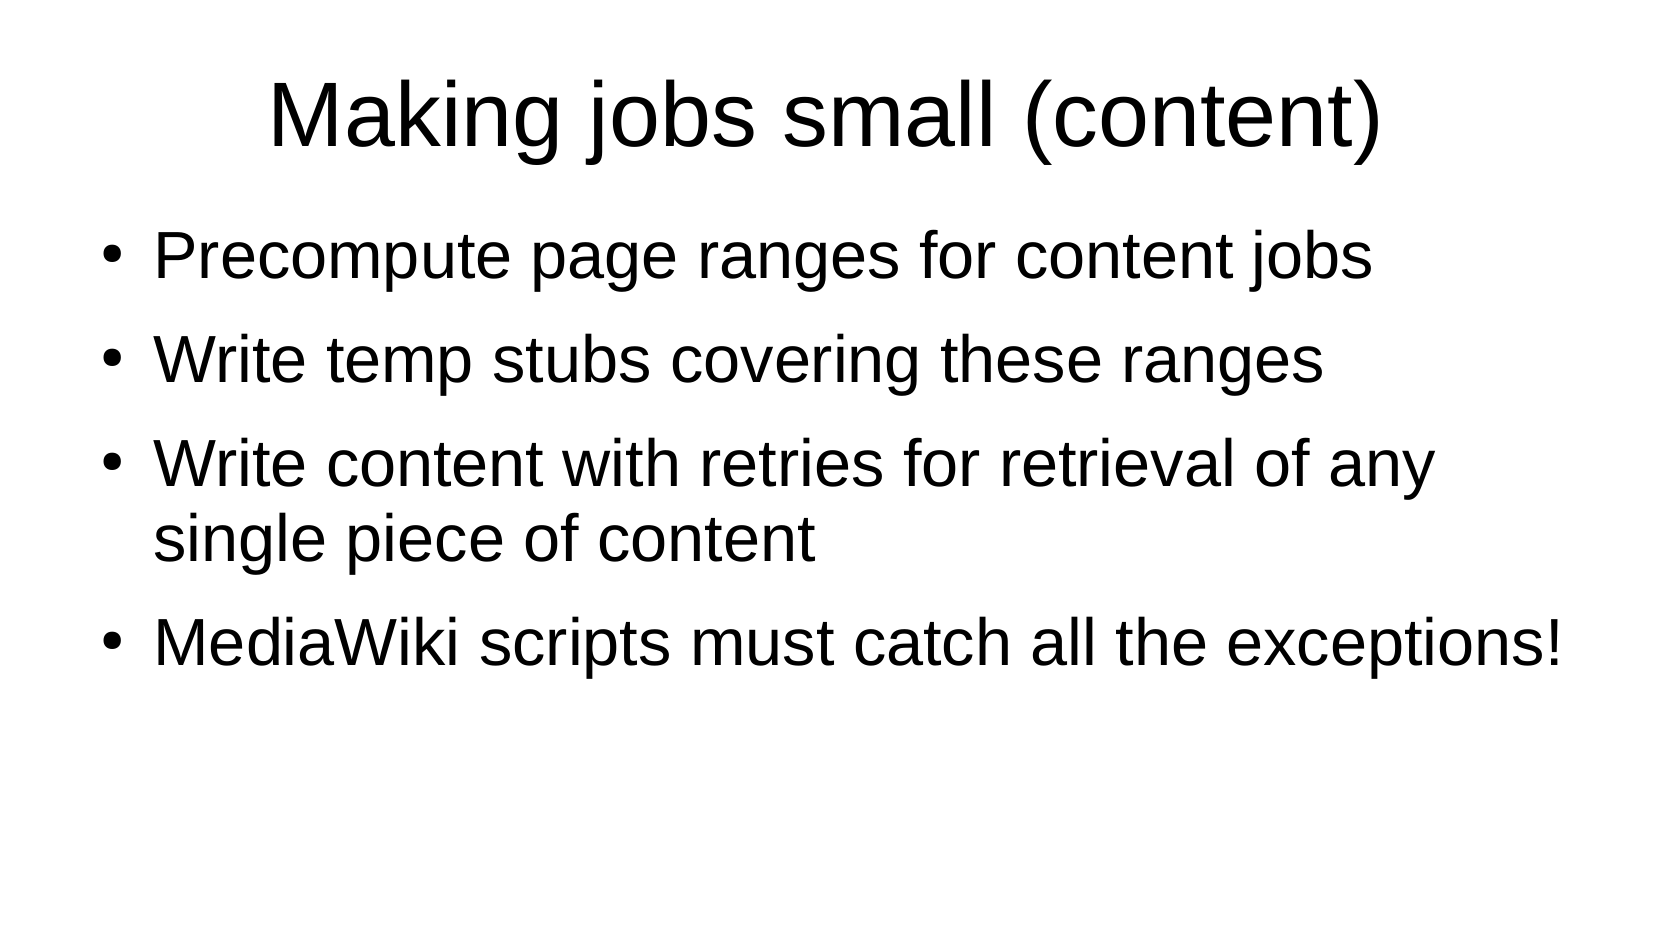

# Making jobs small (content)
Precompute page ranges for content jobs
Write temp stubs covering these ranges
Write content with retries for retrieval of any single piece of content
MediaWiki scripts must catch all the exceptions!